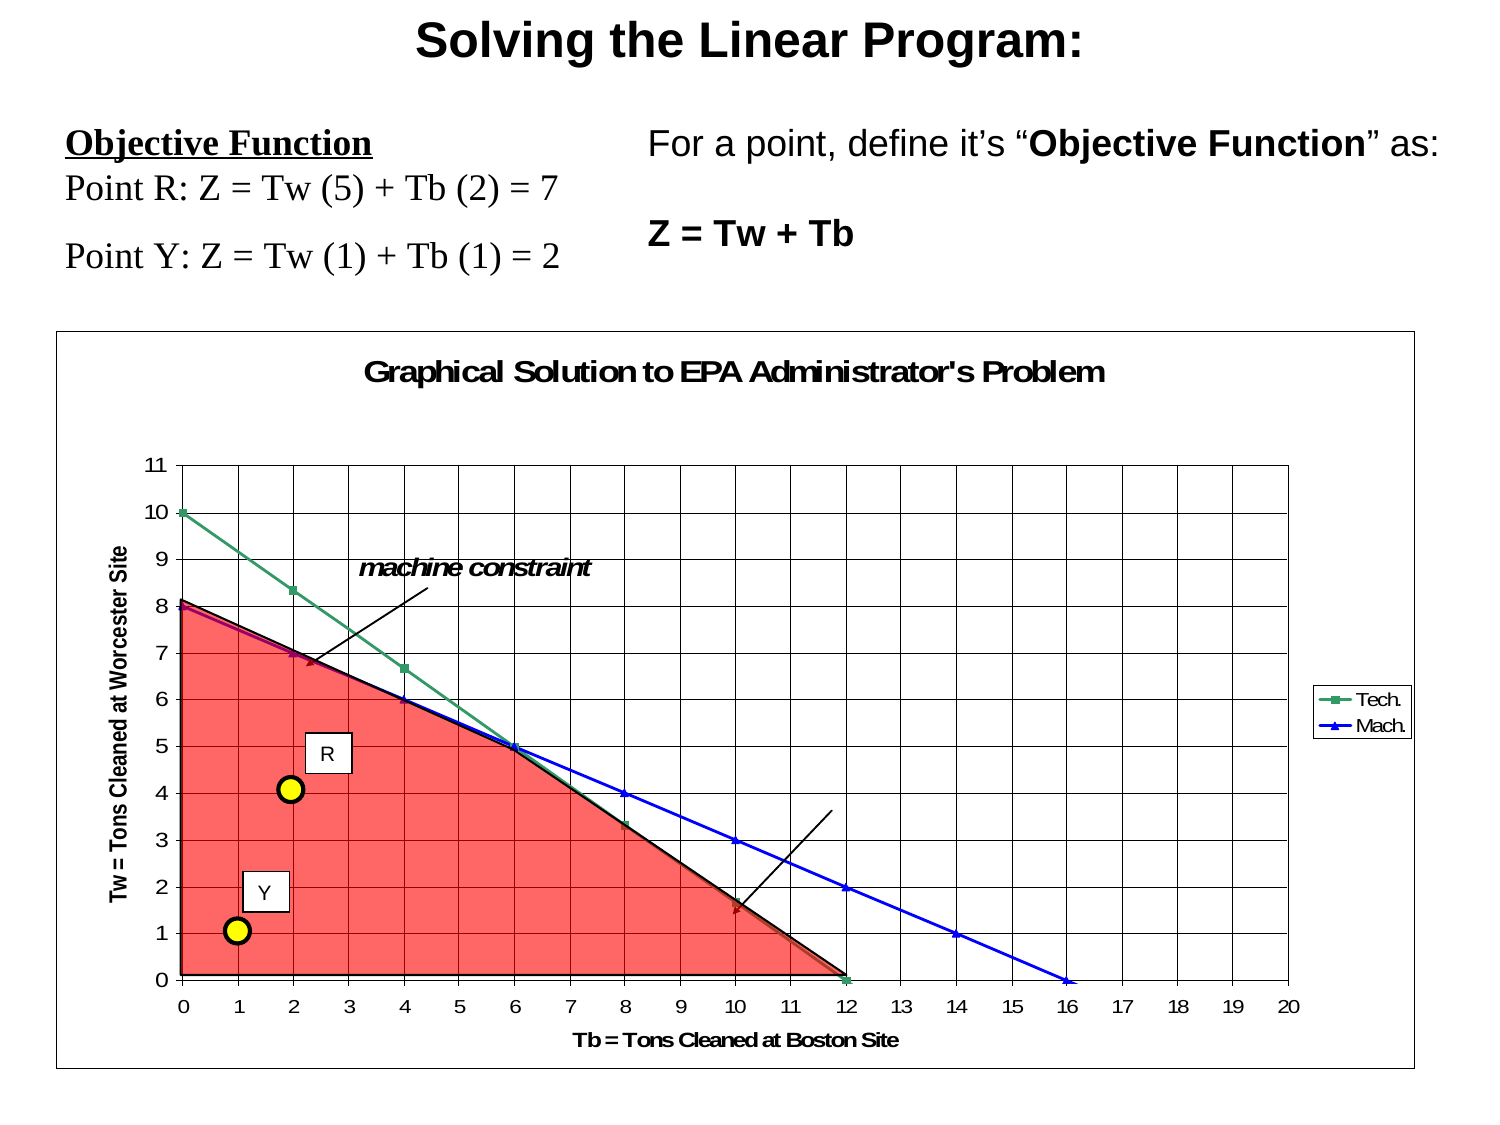

Solving the Linear Program:
Objective Function
Point R: Z = Tw (5) + Tb (2) = 7
Point Y: Z = Tw (1) + Tb (1) = 2
For a point, define it’s “Objective Function” as:
Z = Tw + Tb
R
Y